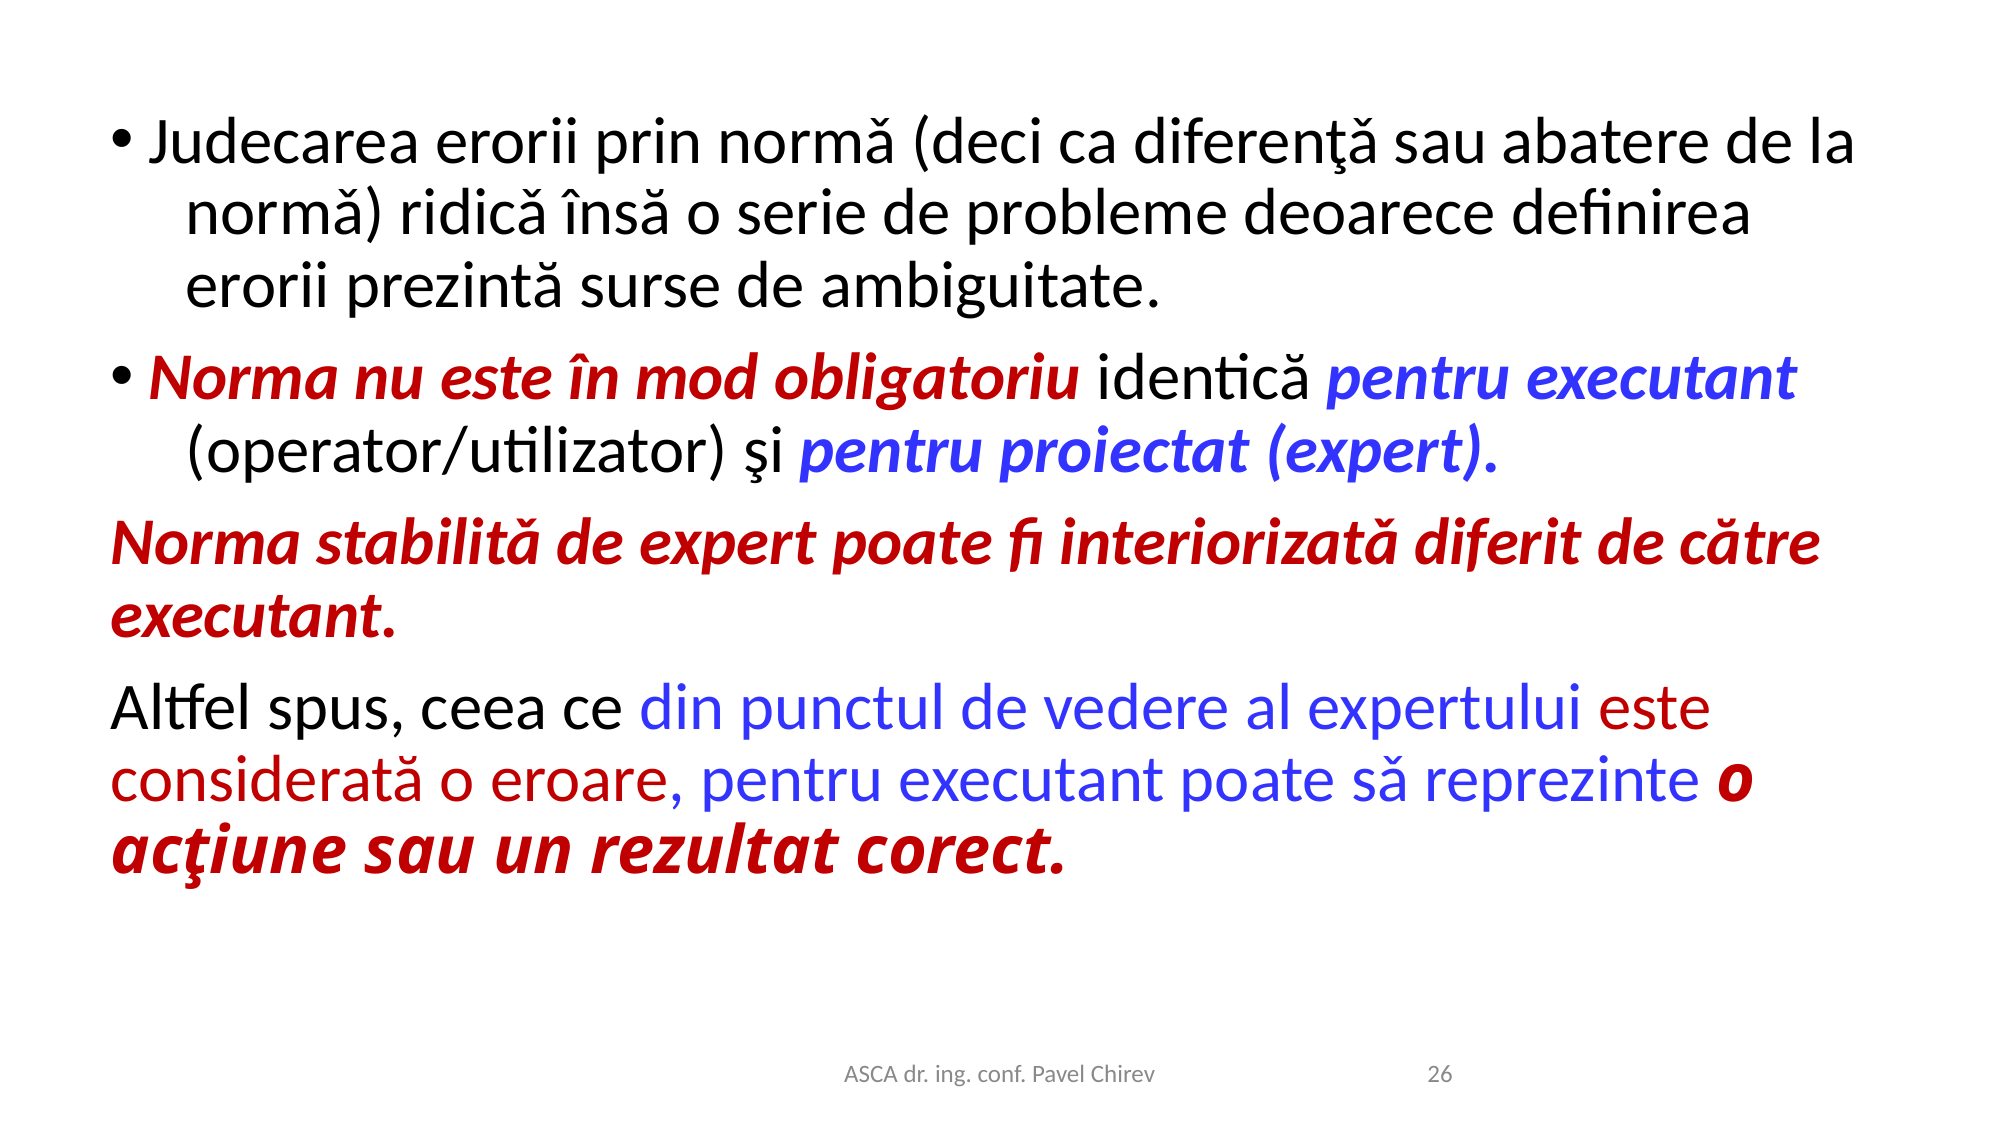

# Judecarea erorii prin normǎ (deci ca diferenţǎ sau abatere de la normǎ) ridicǎ însă o serie de probleme deoarece definirea erorii prezintă surse de ambiguitate.
Norma nu este în mod obligatoriu identică pentru executant (operator/utilizator) şi pentru proiectat (expert).
Norma stabilitǎ de expert poate fi interiorizatǎ diferit de către executant.
Altfel spus, ceea ce din punctul de vedere al expertului este considerată o eroare, pentru executant poate sǎ reprezinte o acţiune sau un rezultat corect.
ASCA dr. ing. conf. Pavel Chirev
26